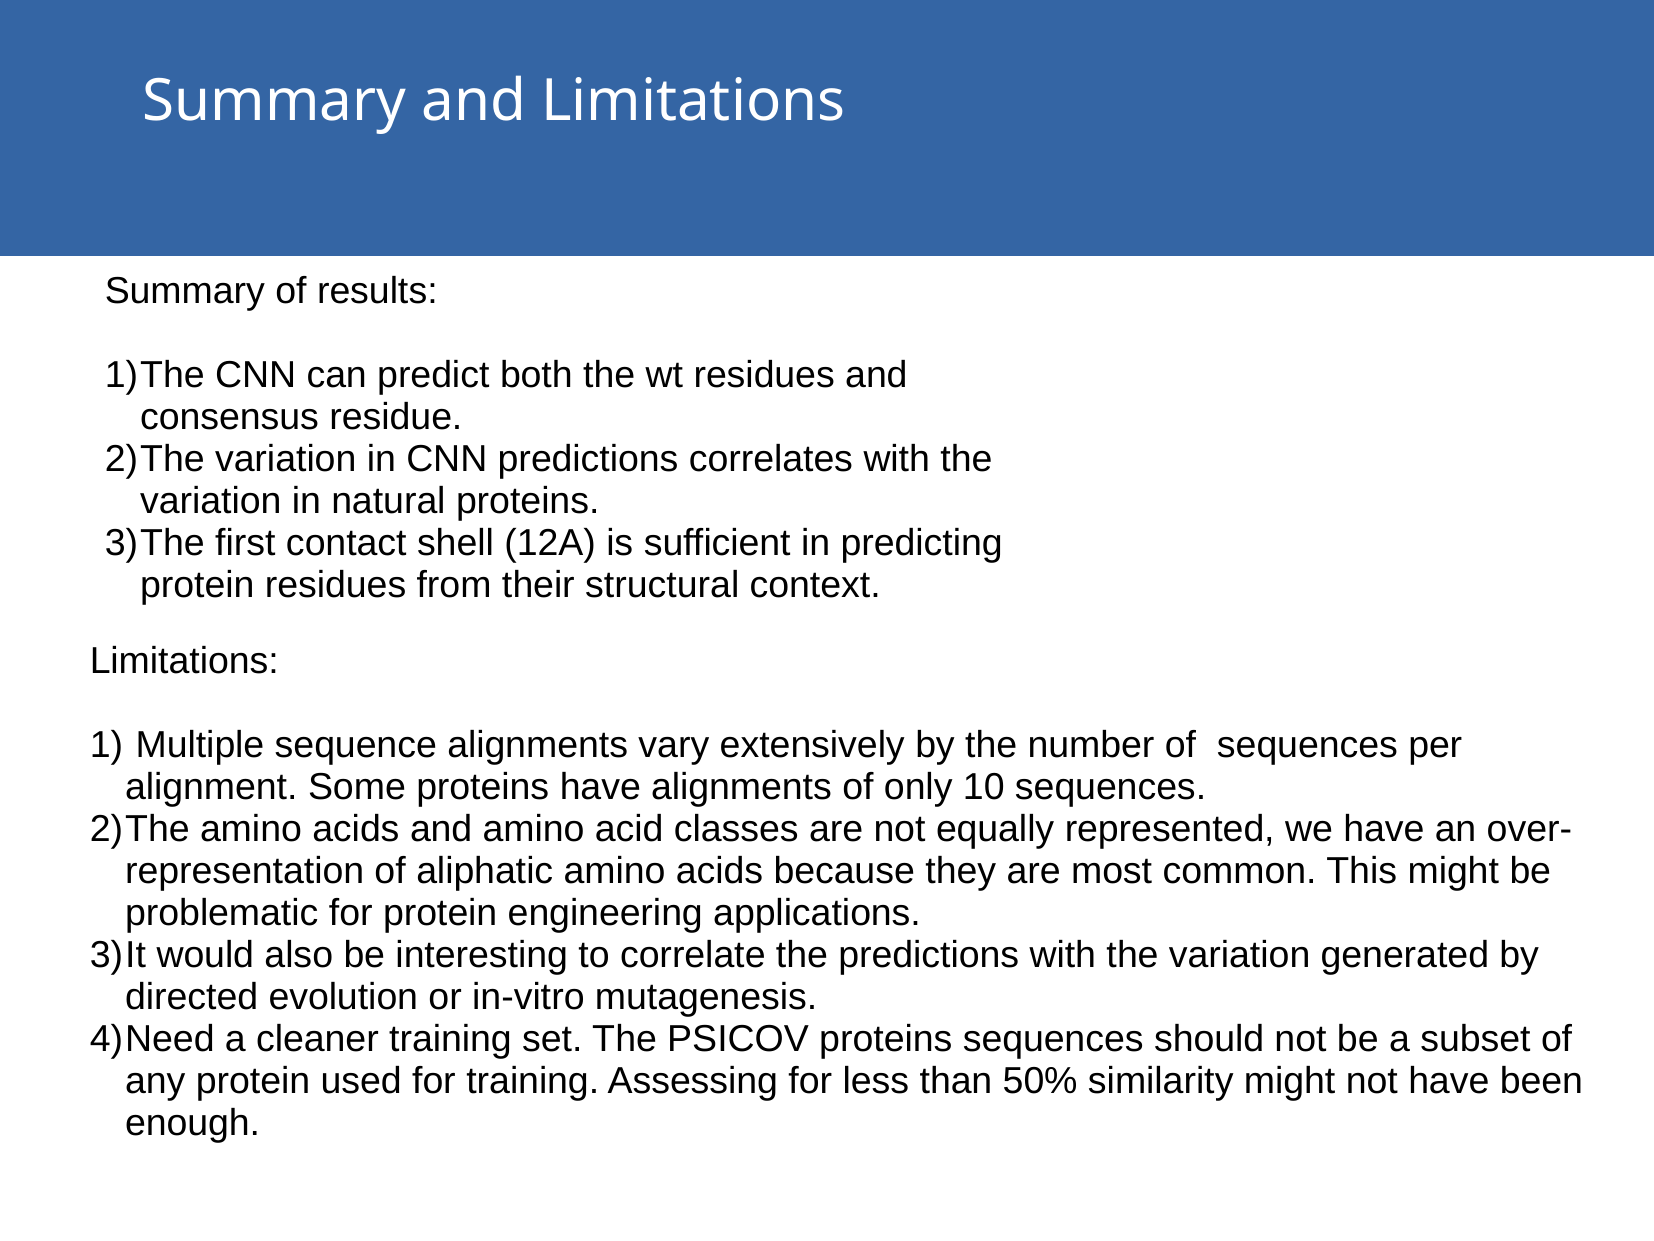

Summary and Limitations
Summary of results:
The CNN can predict both the wt residues and consensus residue.
The variation in CNN predictions correlates with the variation in natural proteins.
The first contact shell (12A) is sufficient in predicting protein residues from their structural context.
Limitations:
 Multiple sequence alignments vary extensively by the number of sequences per alignment. Some proteins have alignments of only 10 sequences.
The amino acids and amino acid classes are not equally represented, we have an over-representation of aliphatic amino acids because they are most common. This might be problematic for protein engineering applications.
It would also be interesting to correlate the predictions with the variation generated by directed evolution or in-vitro mutagenesis.
Need a cleaner training set. The PSICOV proteins sequences should not be a subset of any protein used for training. Assessing for less than 50% similarity might not have been enough.